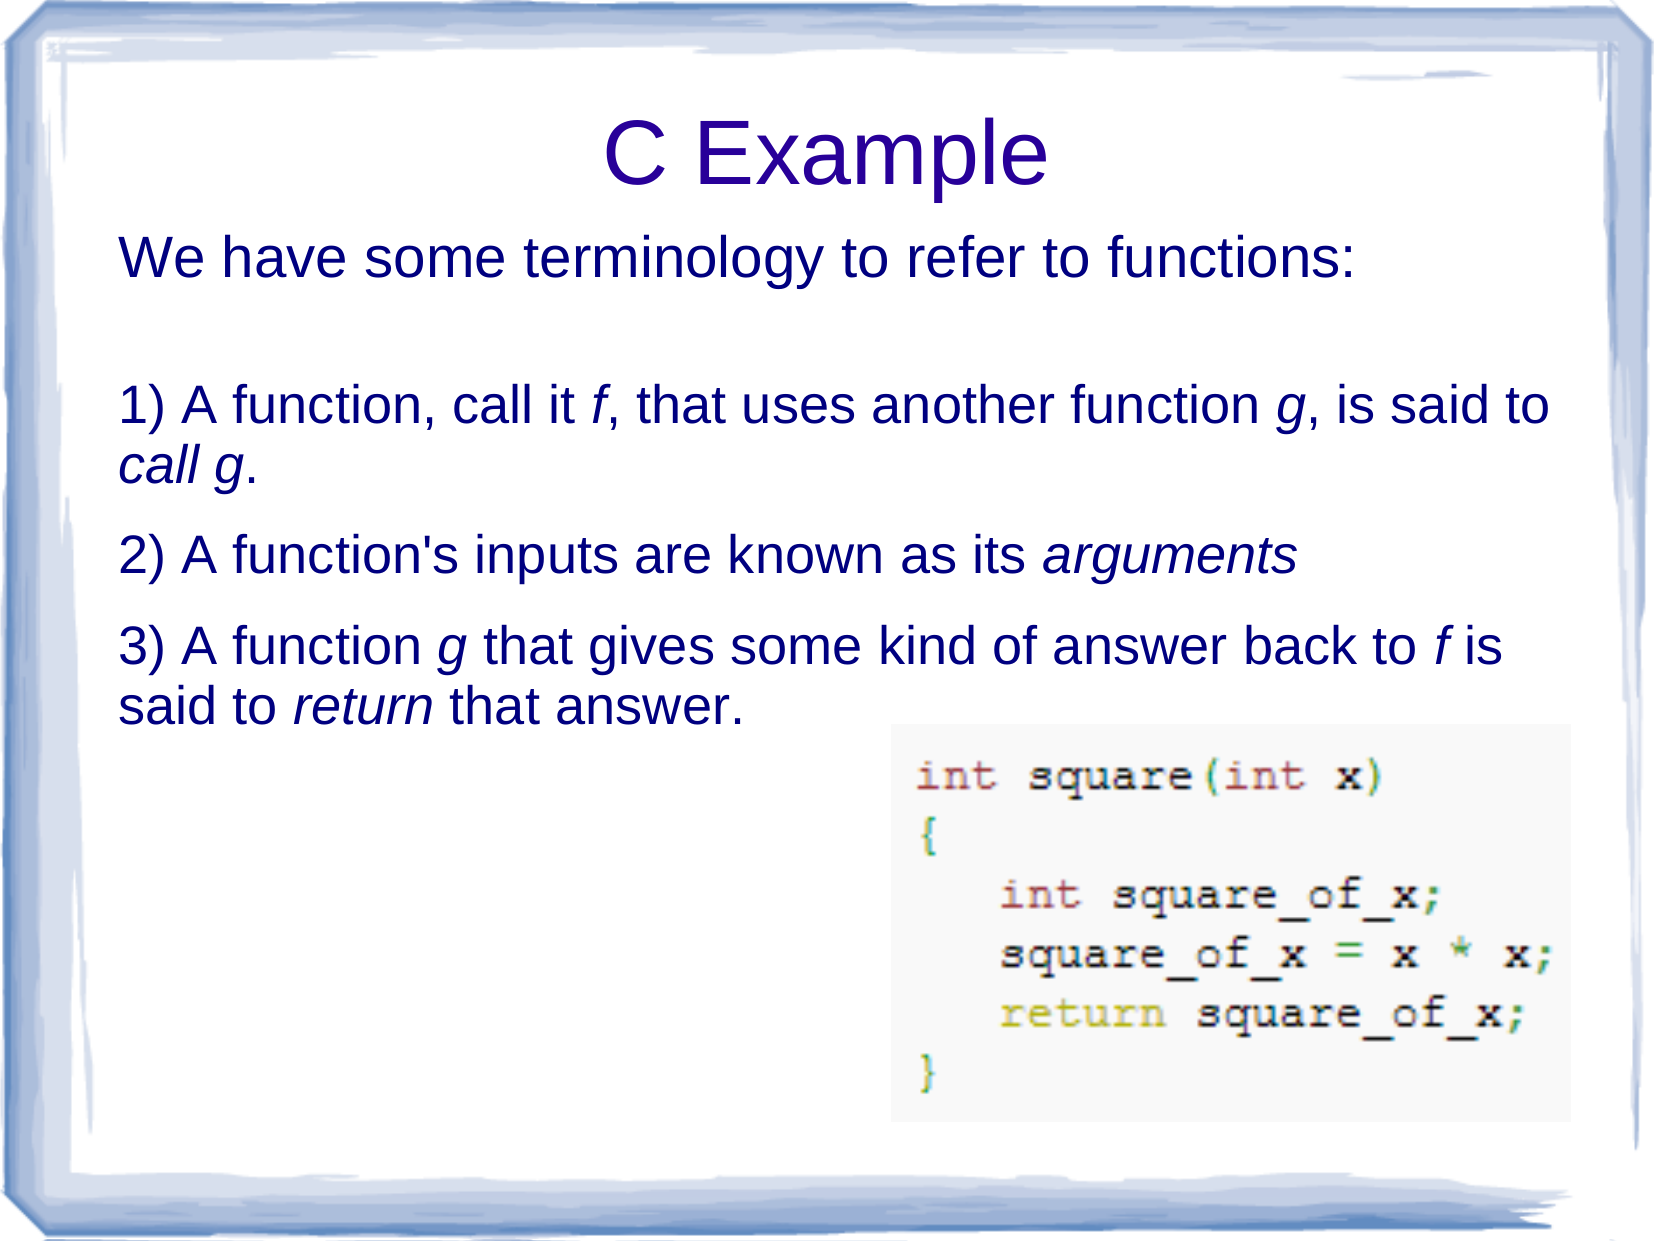

# C Example
We have some terminology to refer to functions:
1) A function, call it f, that uses another function g, is said to call g.
2) A function's inputs are known as its arguments
3) A function g that gives some kind of answer back to f is said to return that answer.